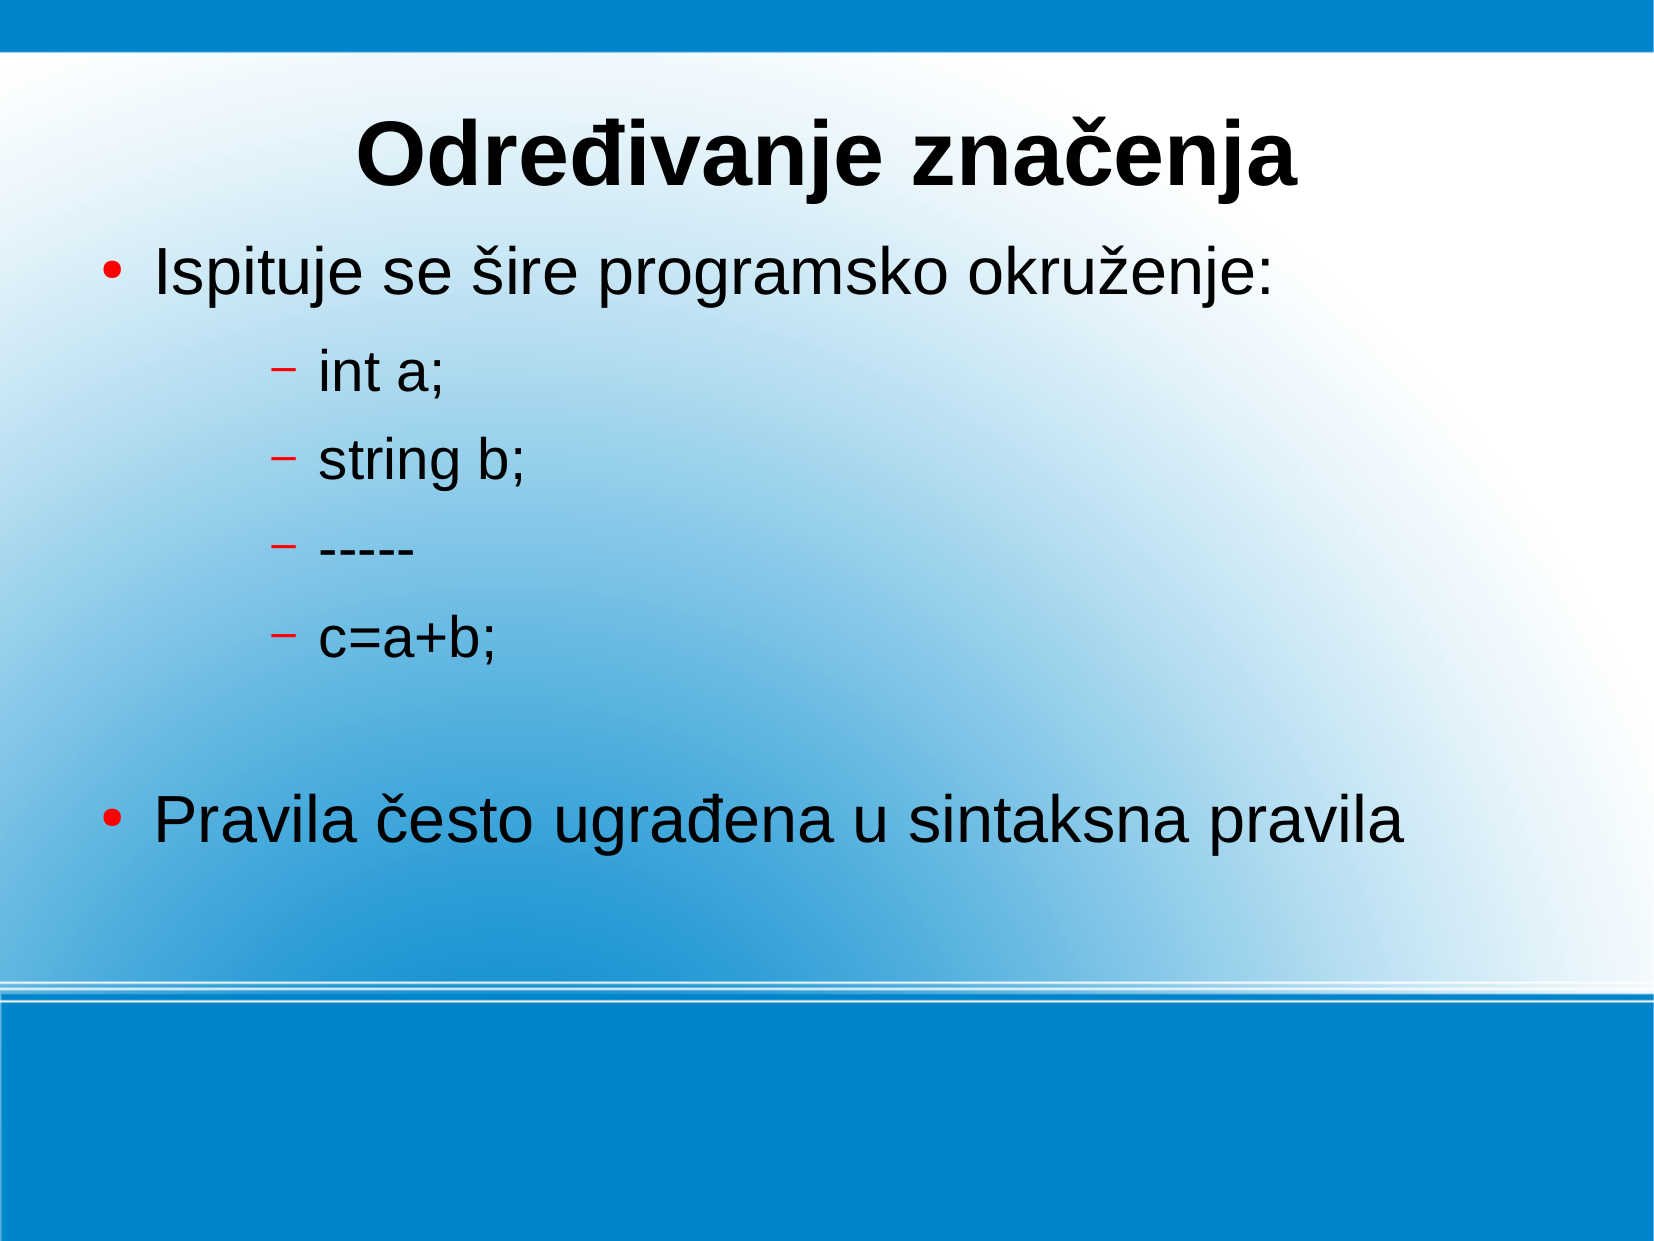

Određivanje značenja
Ispituje se šire programsko okruženje:
int a;
string b;
-----
c=a+b;
Pravila često ugrađena u sintaksna pravila
#